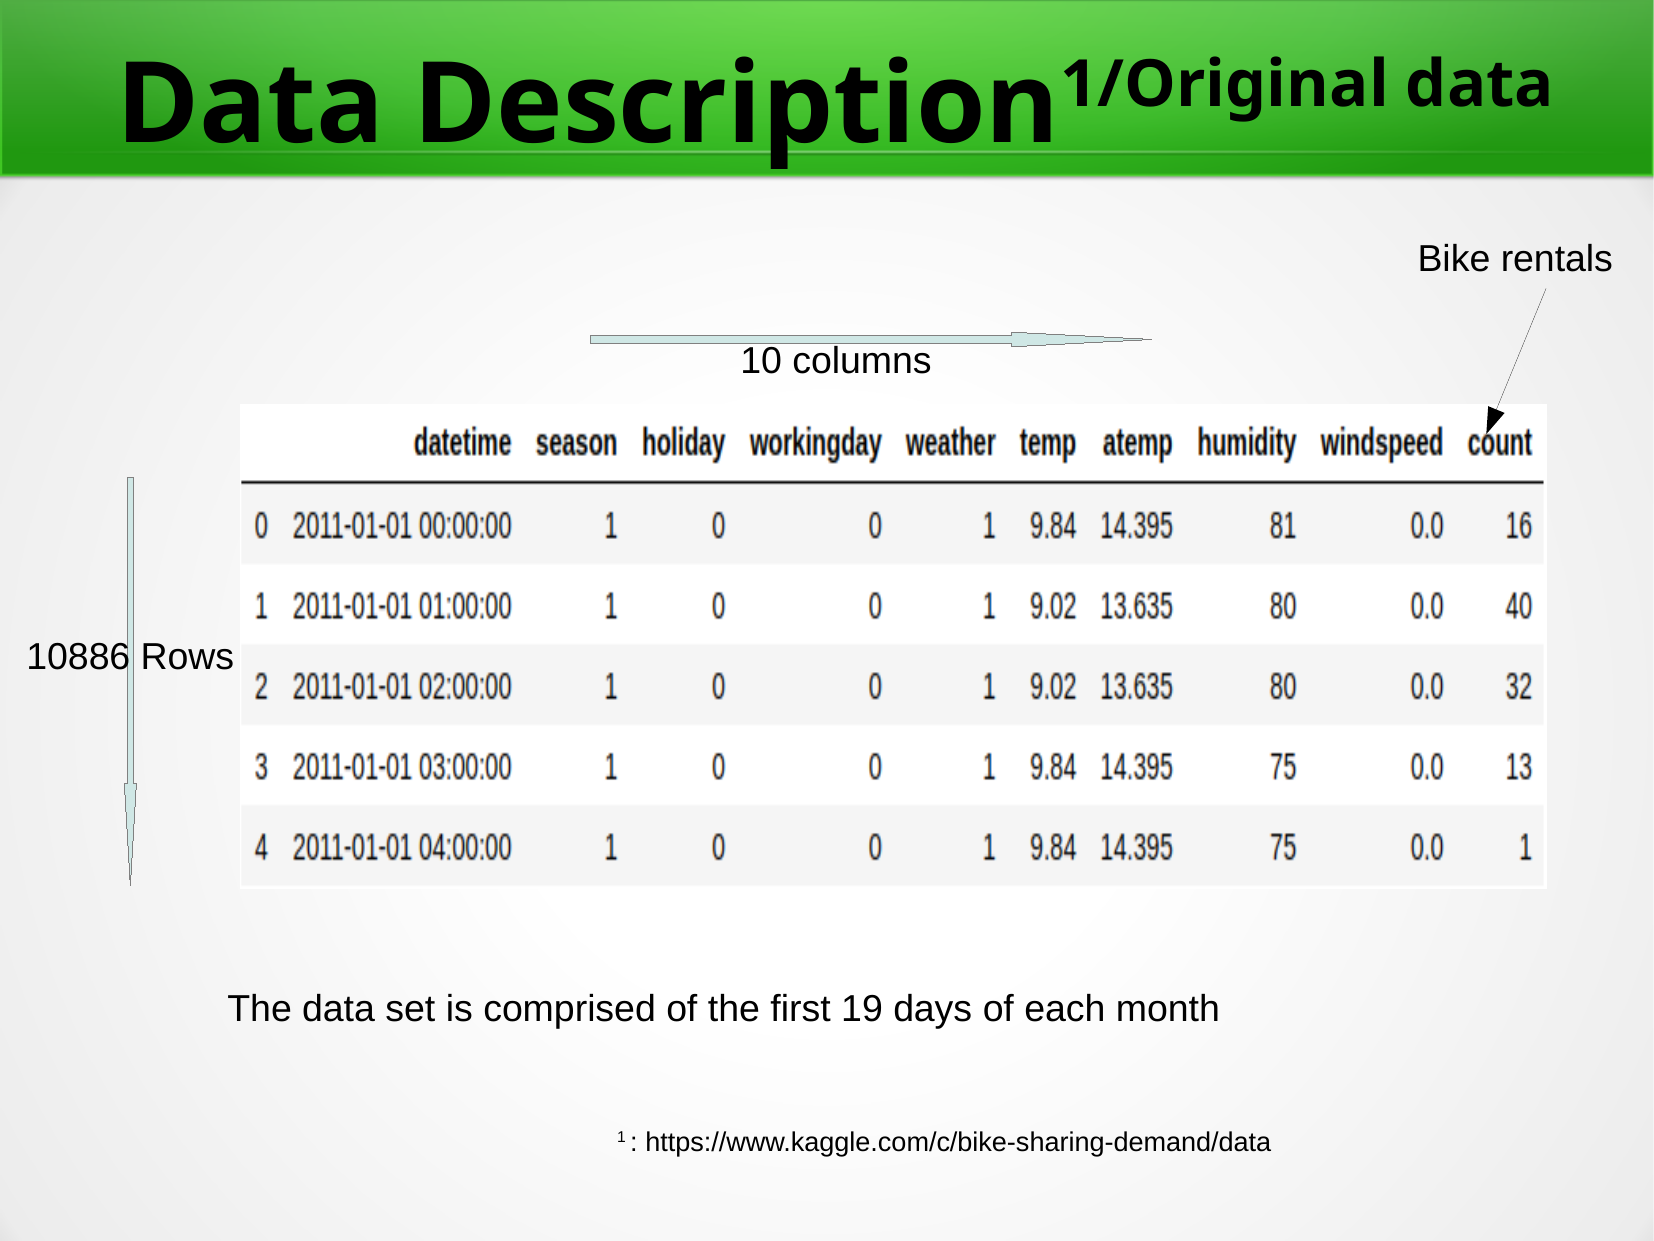

# Data Description1/Original data
Bike rentals
10 columns
10886 Rows
The data set is comprised of the first 19 days of each month
1 : https://www.kaggle.com/c/bike-sharing-demand/data